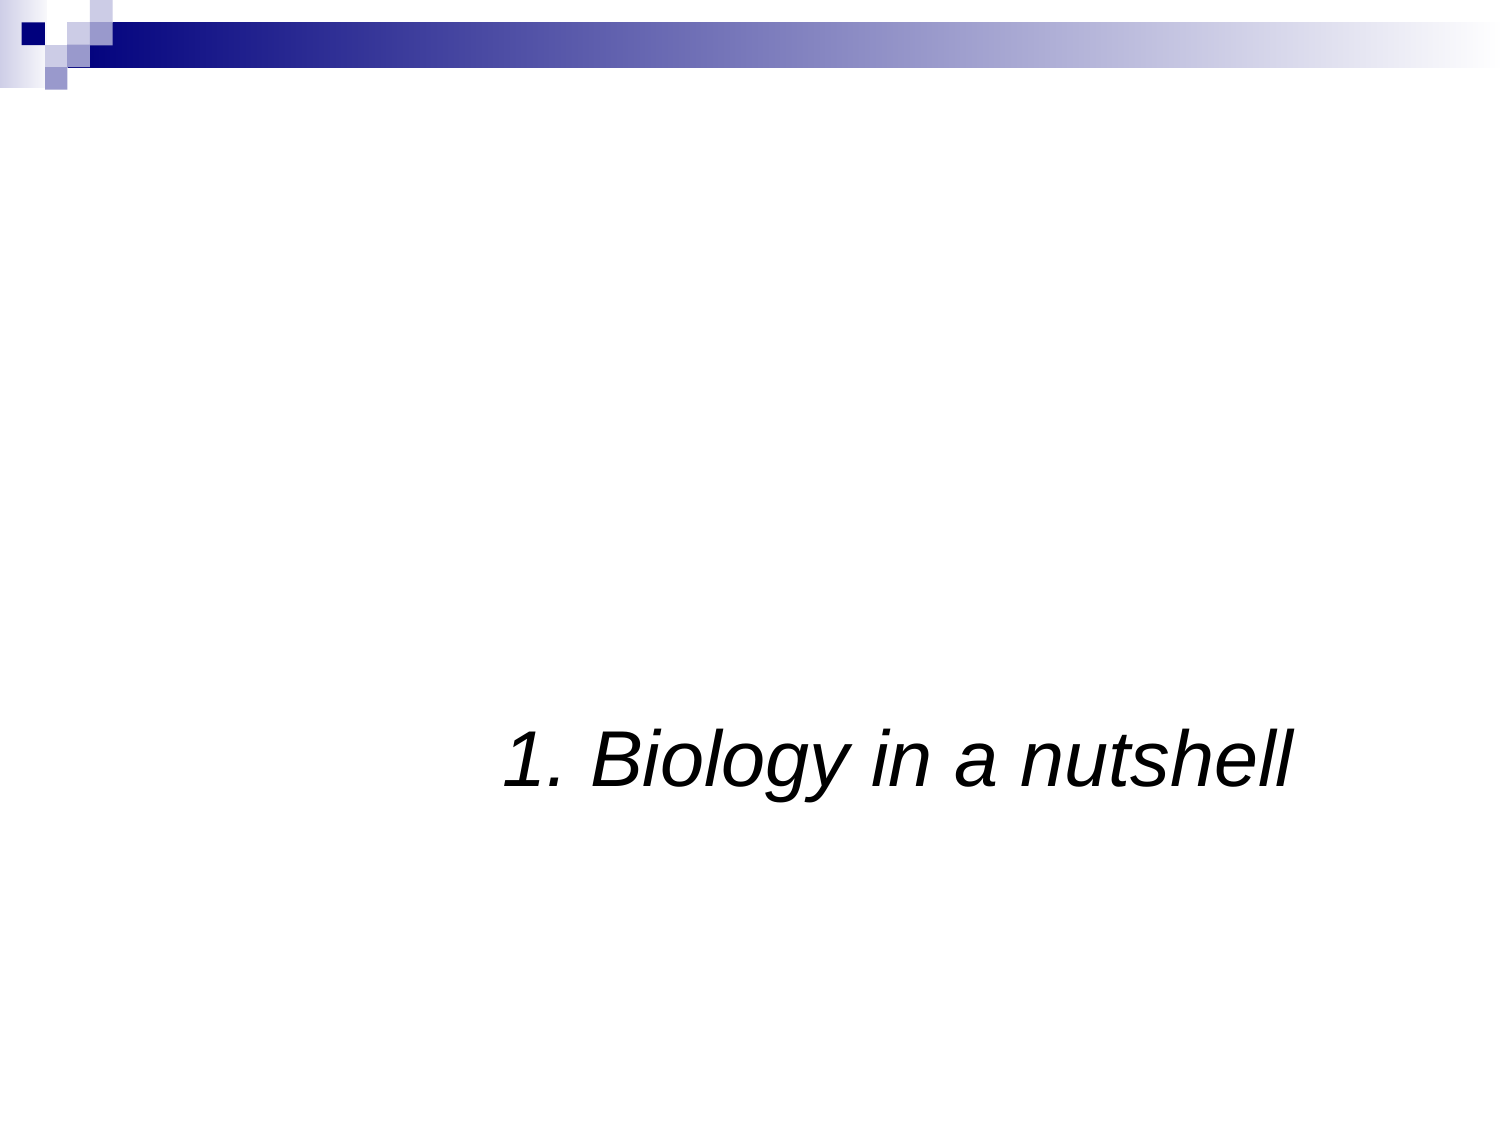

# 'omics' Data Analysis
1. Biology in a nutshell